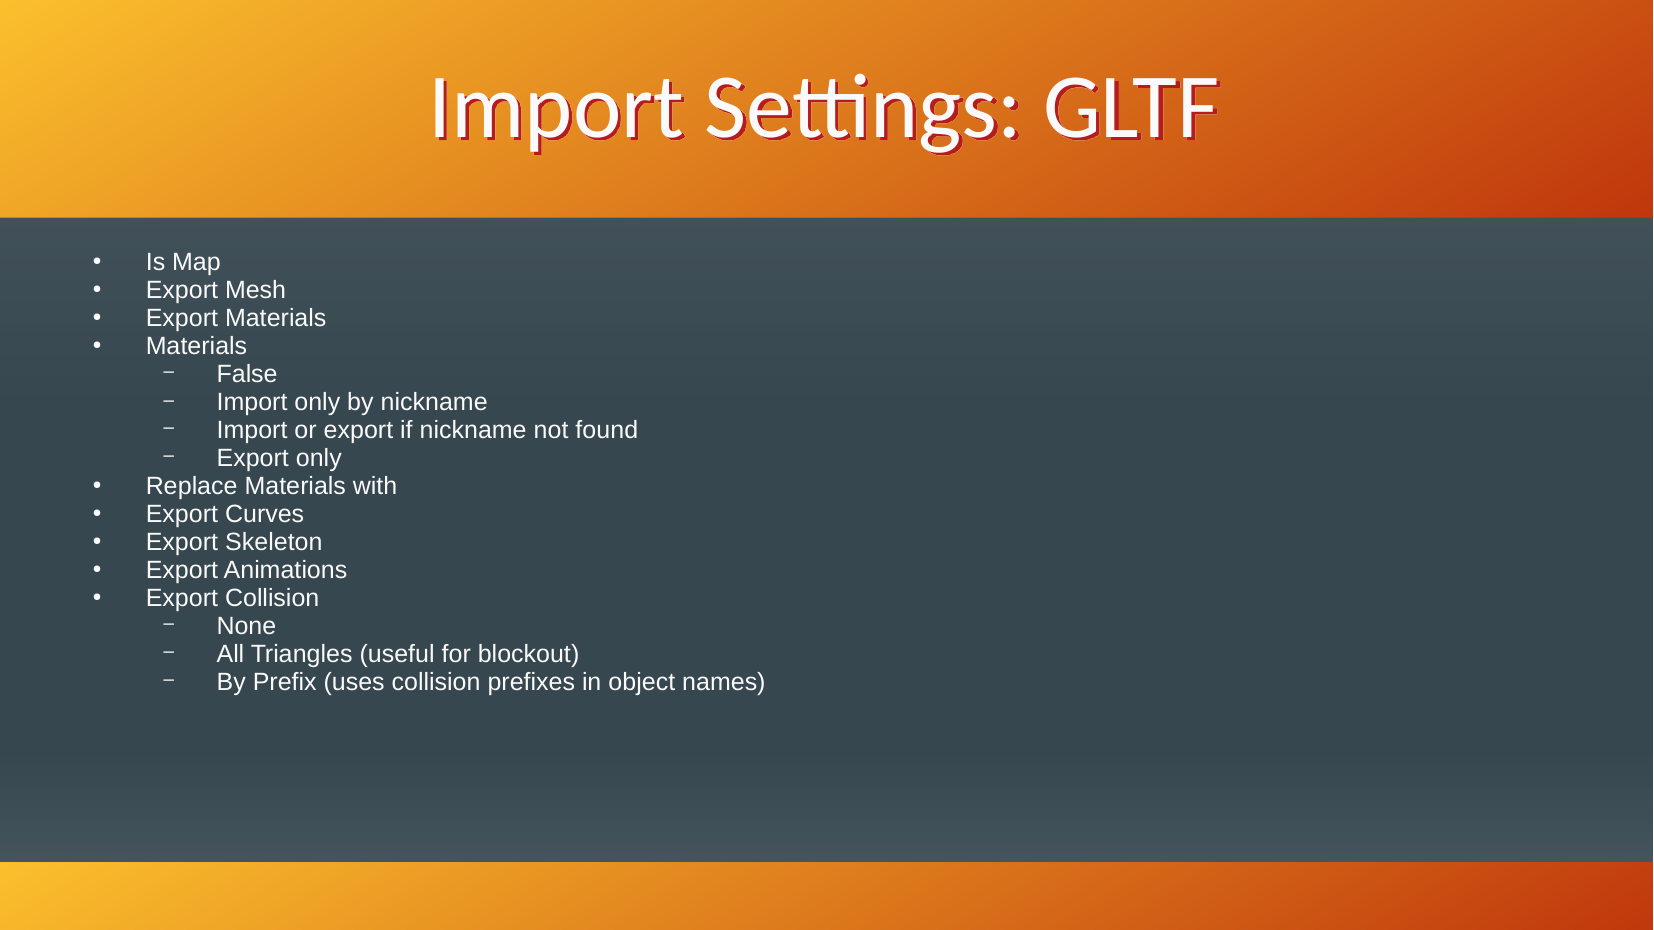

# Import Settings: GLTF
Is Map
Export Mesh
Export Materials
Materials
False
Import only by nickname
Import or export if nickname not found
Export only
Replace Materials with
Export Curves
Export Skeleton
Export Animations
Export Collision
None
All Triangles (useful for blockout)
By Prefix (uses collision prefixes in object names)